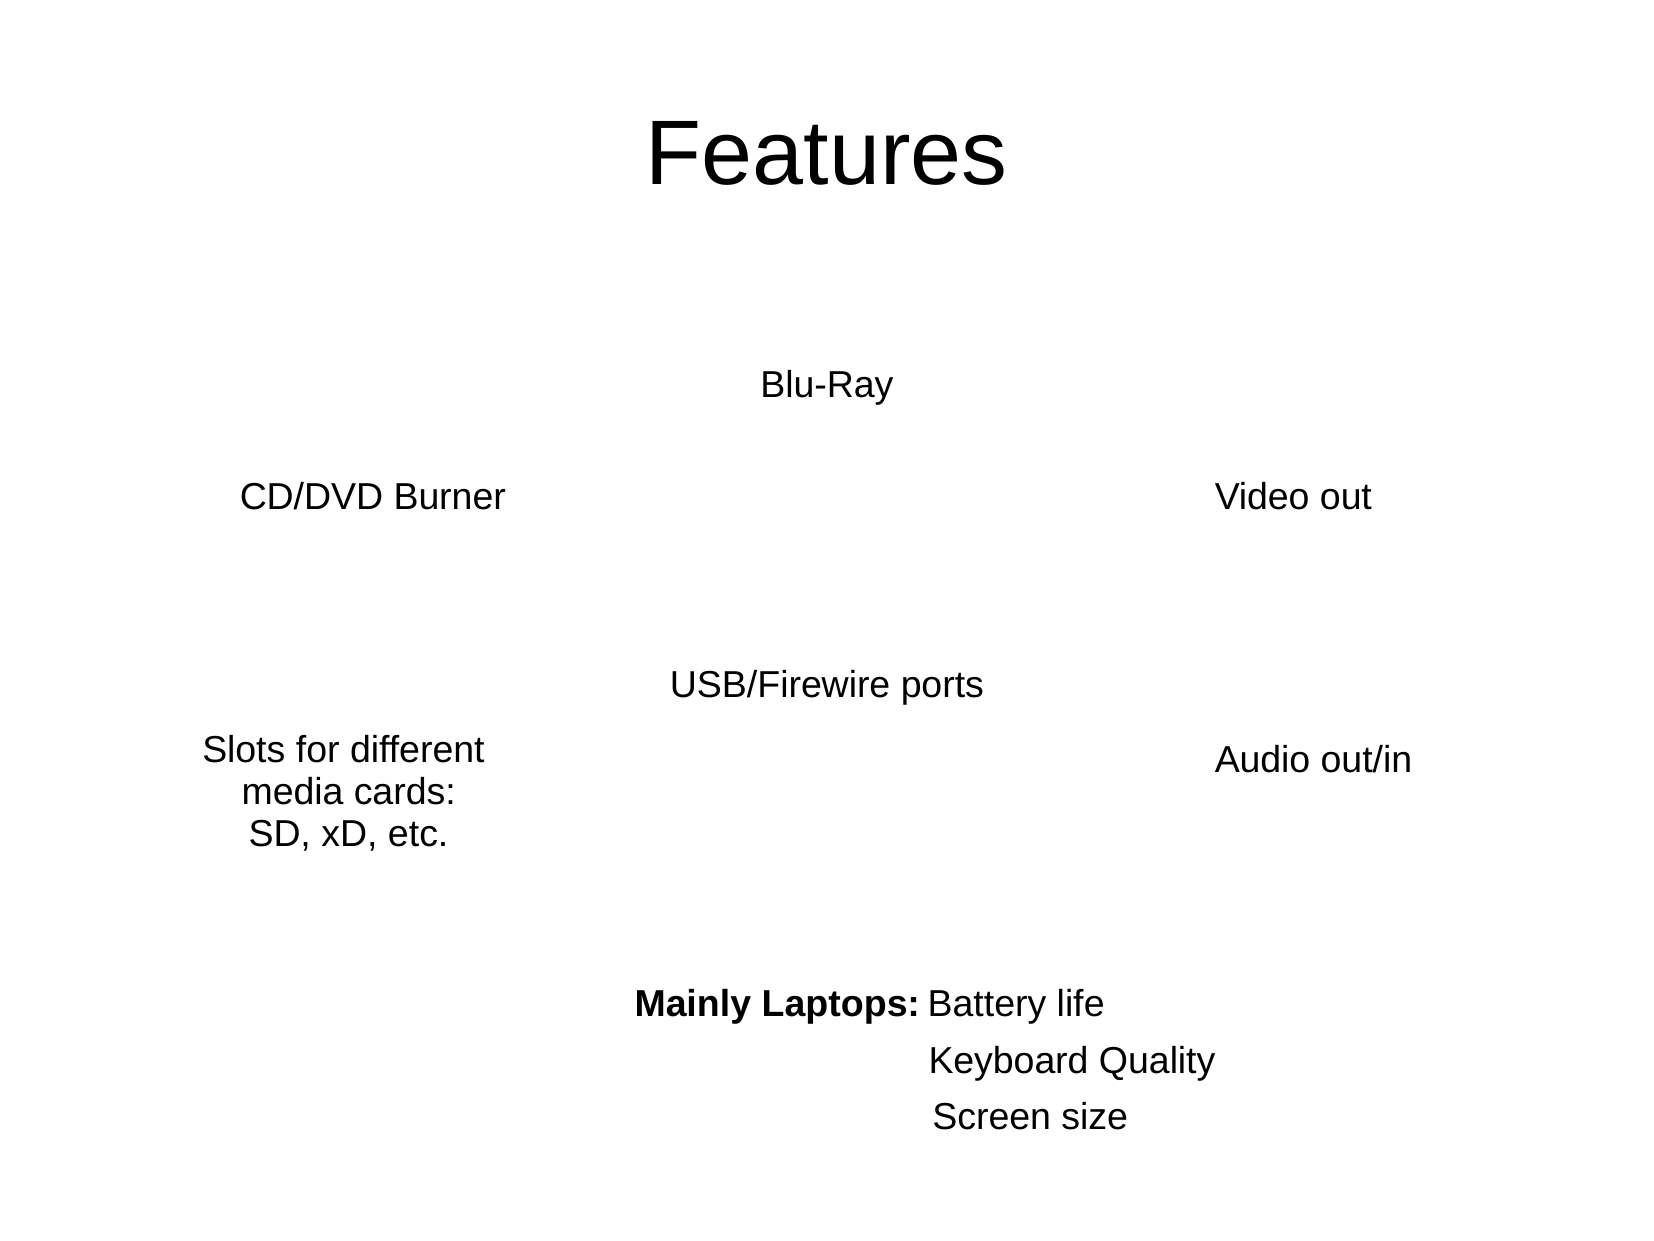

# Features
Blu-Ray
CD/DVD Burner
Video out
USB/Firewire ports
Slots for different
media cards:
SD, xD, etc.
Audio out/in
Mainly Laptops:
Battery life
Keyboard Quality
Screen size